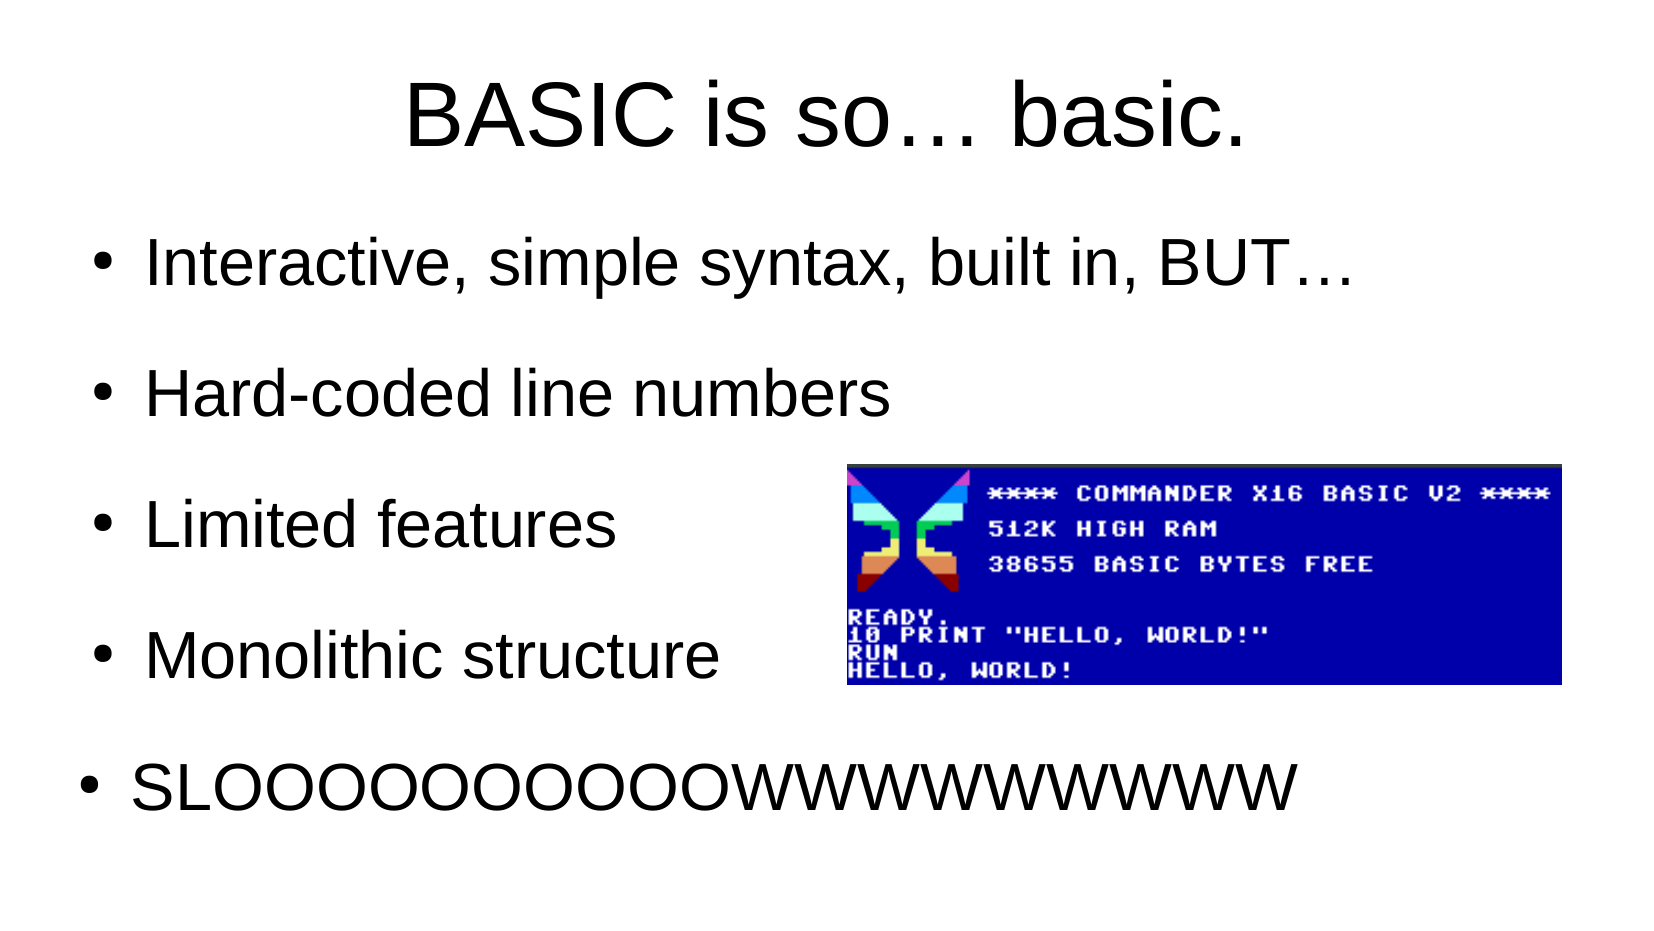

# BASIC is so… basic.
Interactive, simple syntax, built in, BUT…
Hard-coded line numbers
Limited features
Monolithic structure
SLOOOOOOOOOOWWWWWWWWW